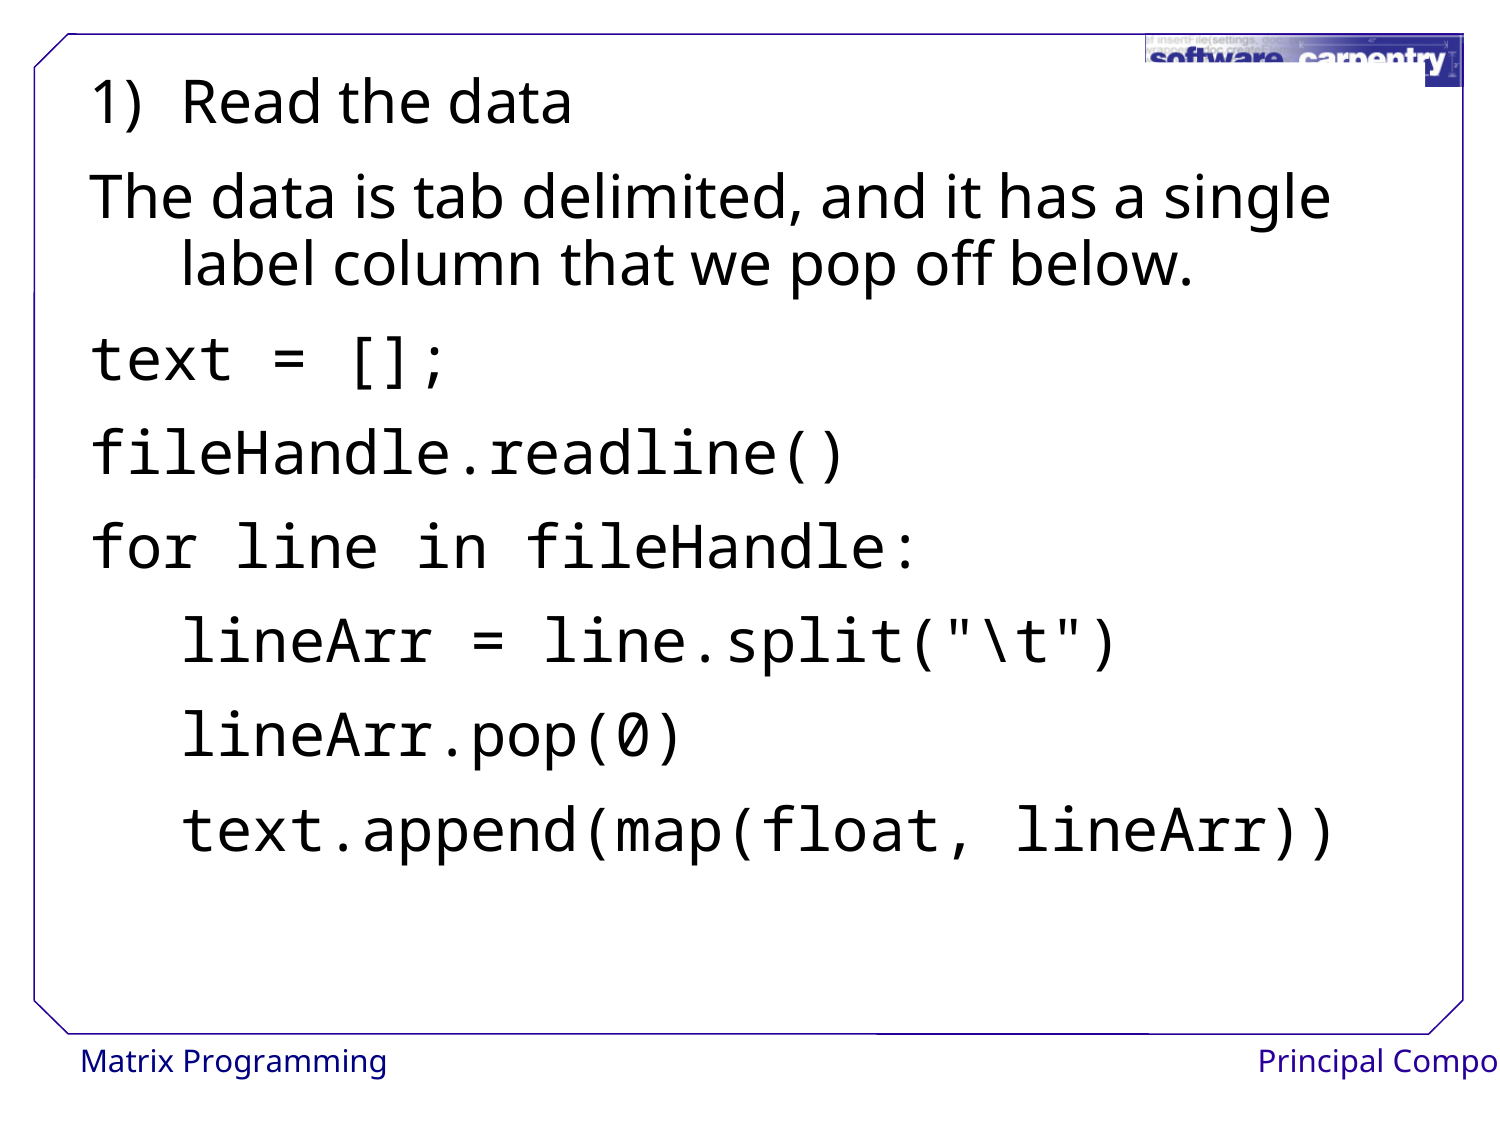

# Read the data
The data is tab delimited, and it has a single label column that we pop off below.
text = [];
fileHandle.readline()
for line in fileHandle:
	lineArr = line.split("\t")
	lineArr.pop(0)
	text.append(map(float, lineArr))